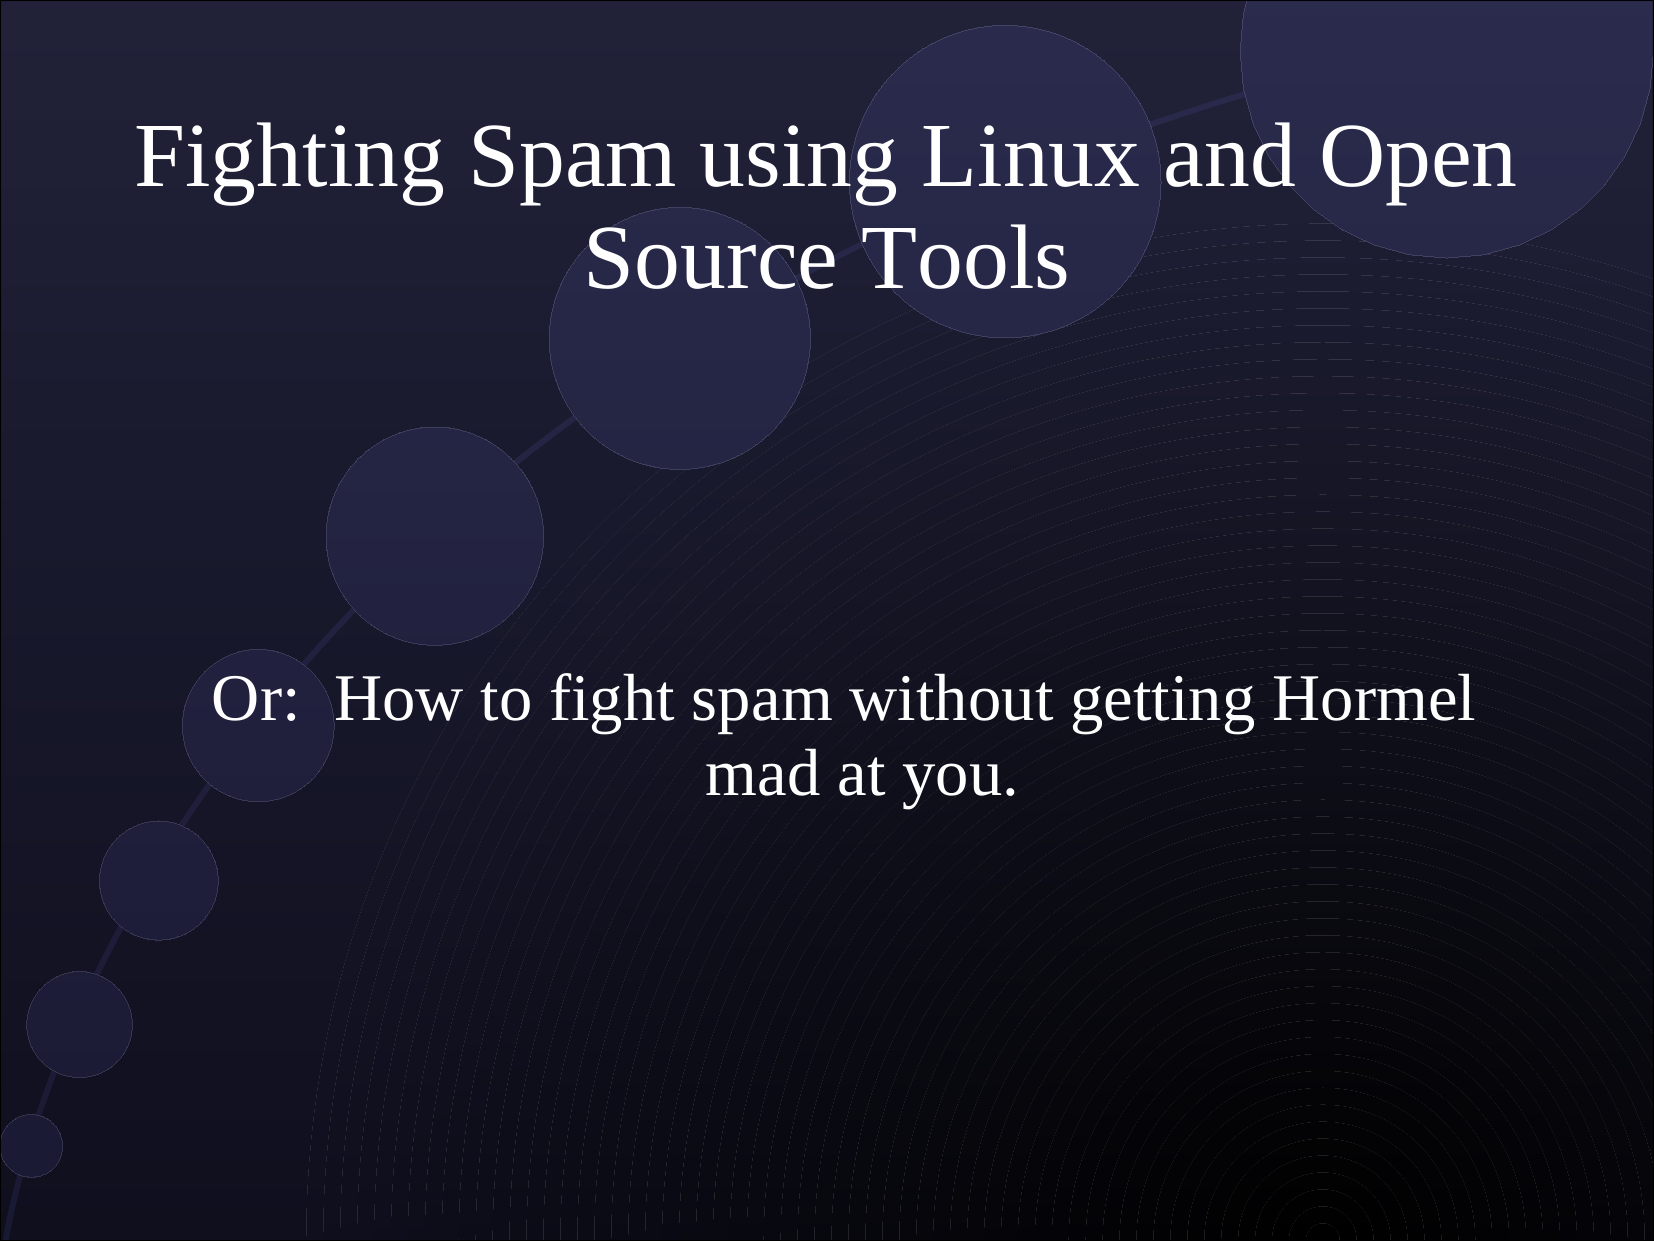

# Fighting Spam using Linux and Open Source Tools
Or: How to fight spam without getting Hormel mad at you.